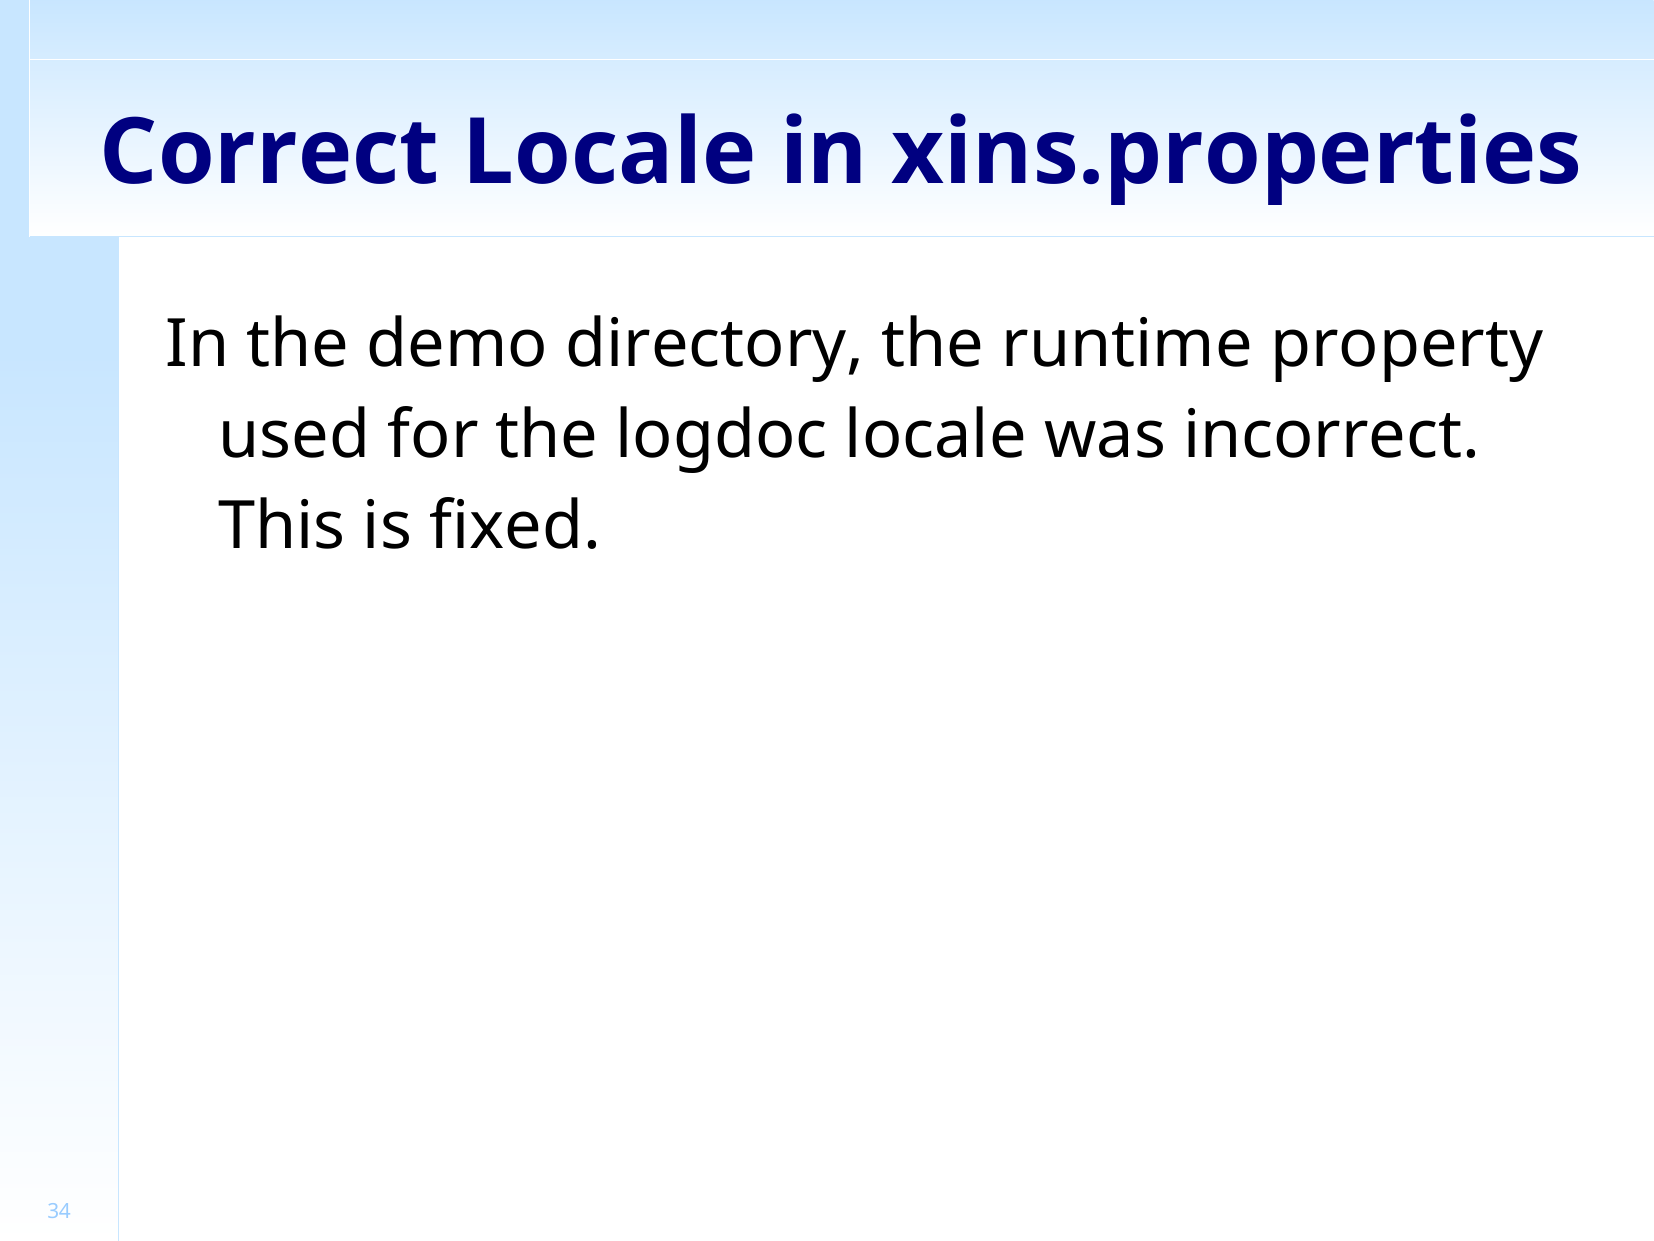

# Correct Locale in xins.properties
In the demo directory, the runtime property used for the logdoc locale was incorrect. This is fixed.